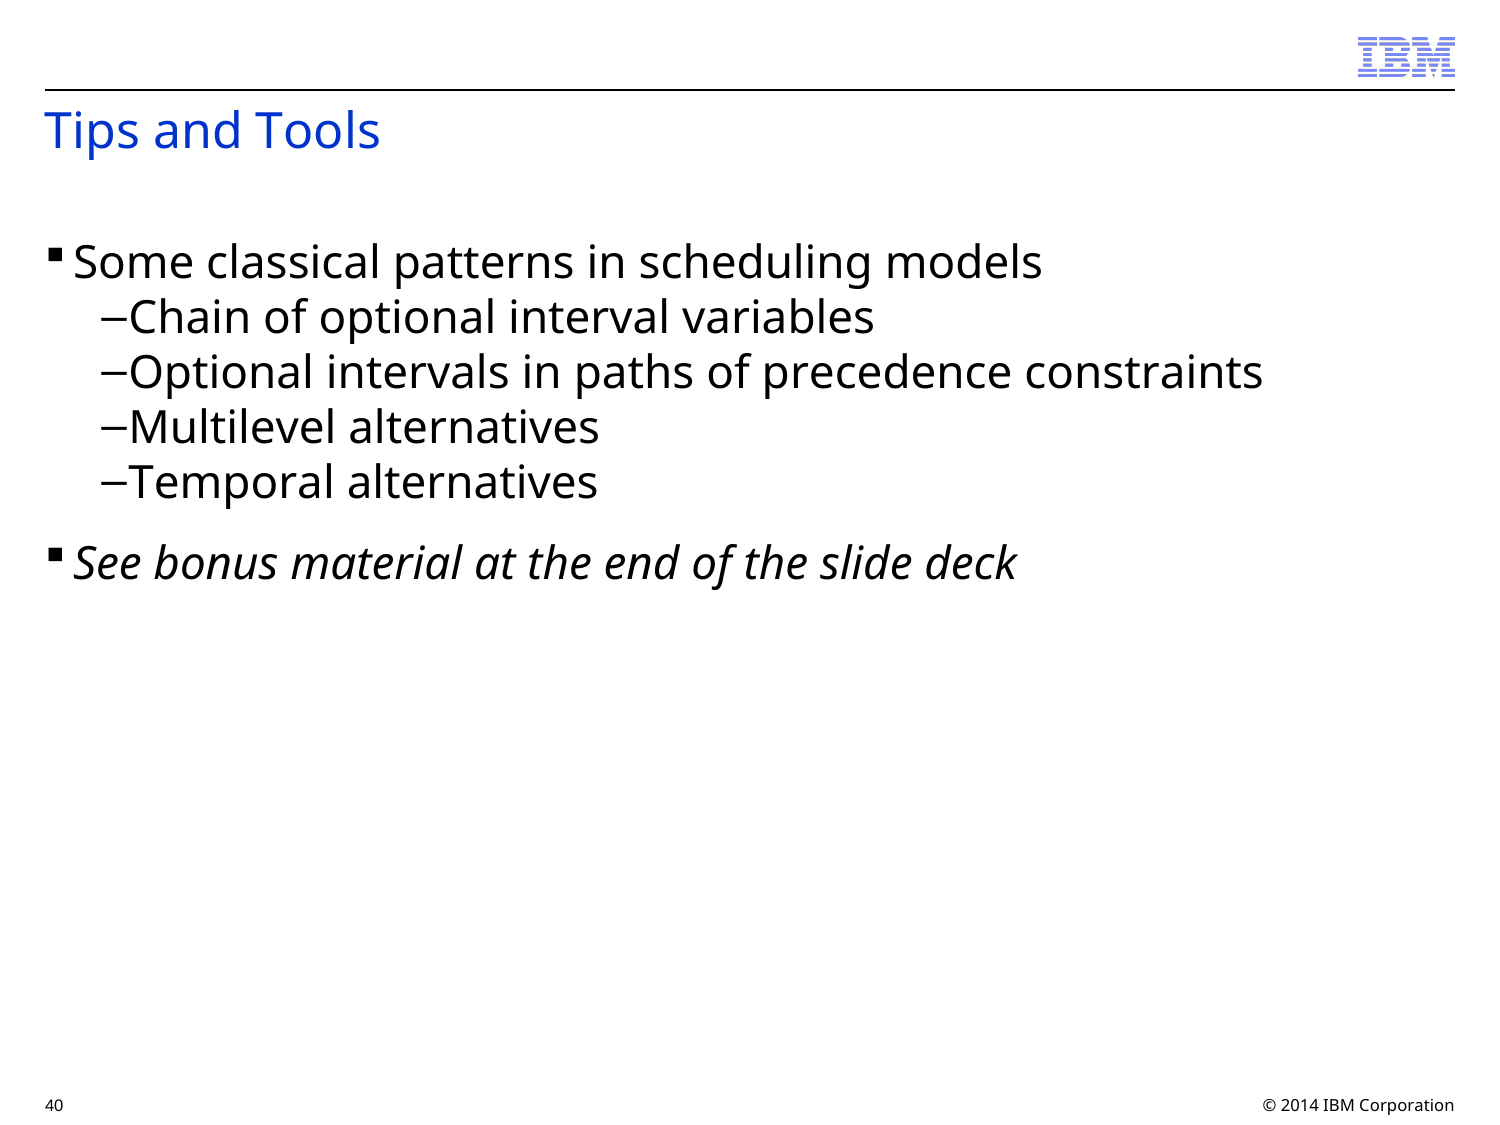

# Tips and Tools
Some classical patterns in scheduling models
Chain of optional interval variables
Optional intervals in paths of precedence constraints
Multilevel alternatives
Temporal alternatives
See bonus material at the end of the slide deck
40